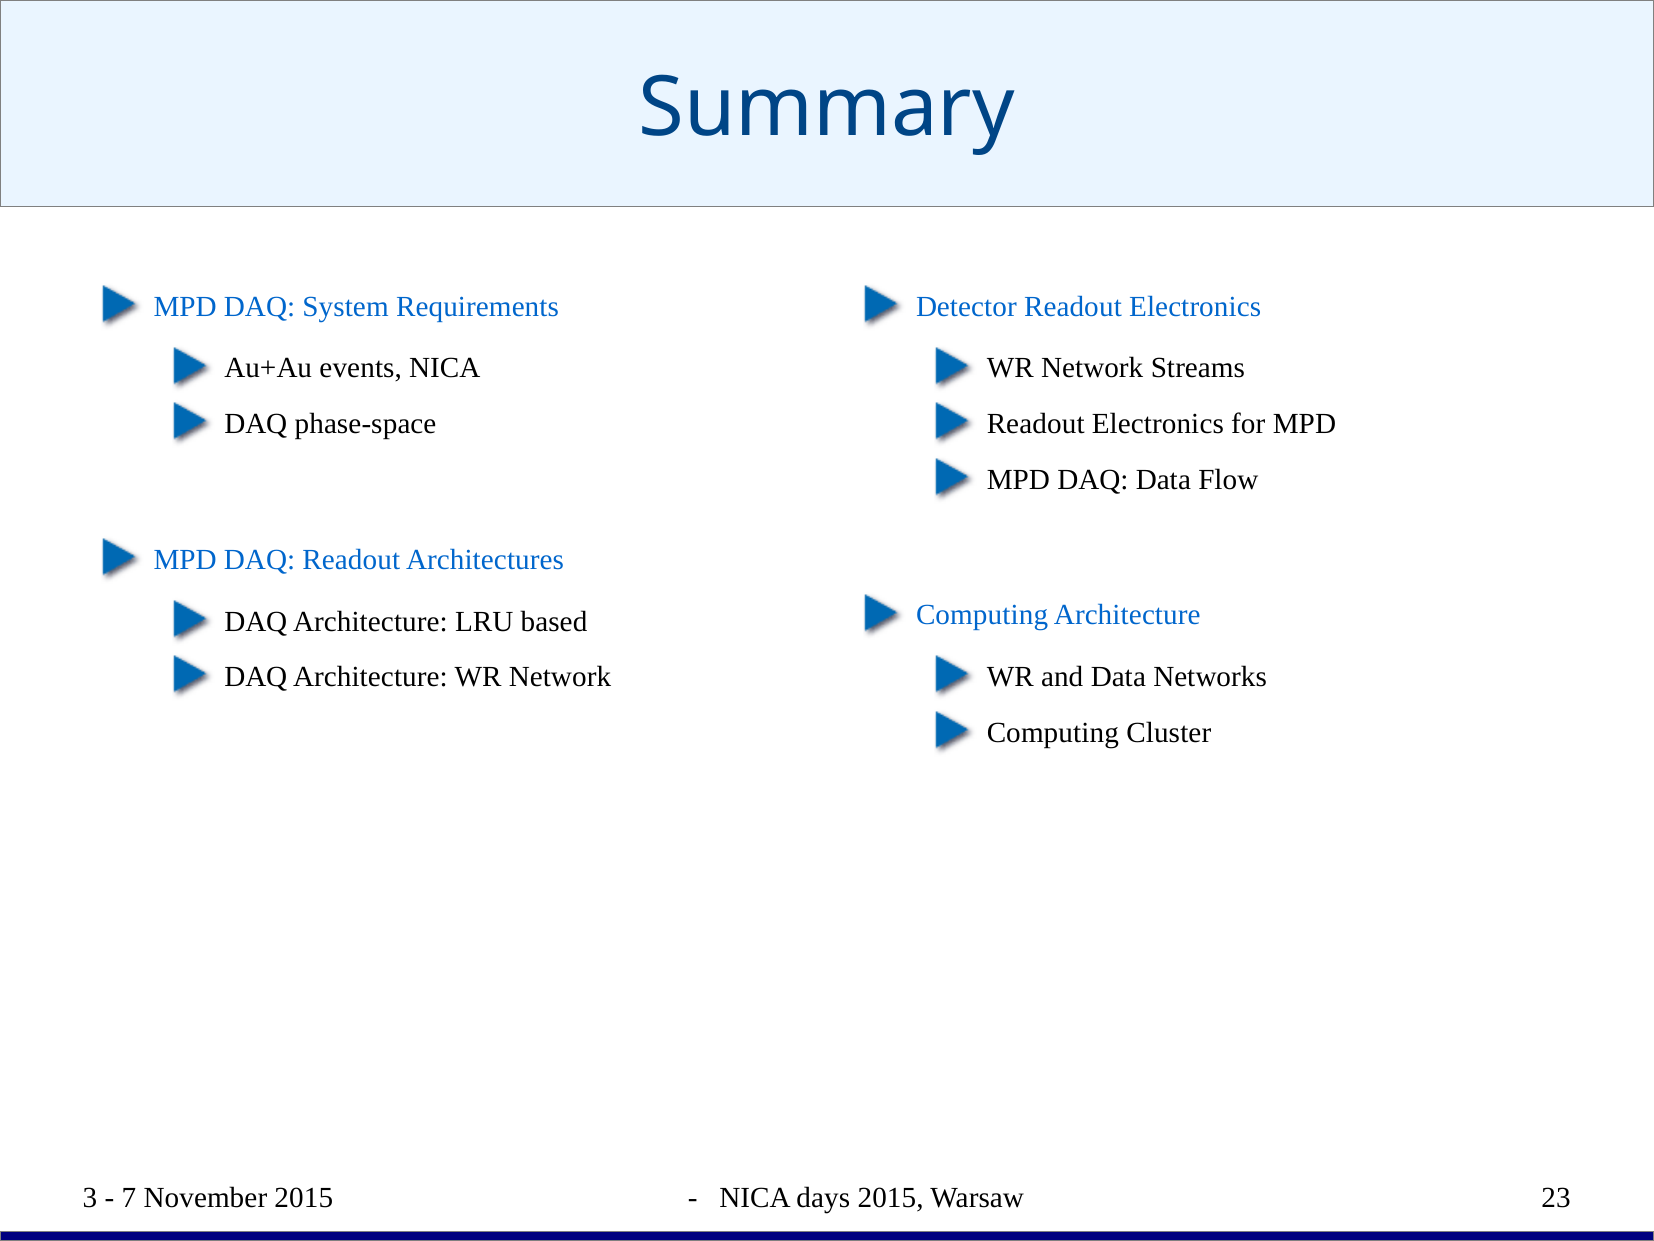

# Summary
MPD DAQ: System Requirements
Au+Au events, NICA
DAQ phase-space
MPD DAQ: Readout Architectures
DAQ Architecture: LRU based
DAQ Architecture: WR Network
Detector Readout Electronics
WR Network Streams
Readout Electronics for MPD
MPD DAQ: Data Flow
Computing Architecture
WR and Data Networks
Computing Cluster
3 - 7 November 2015
 - NICA days 2015, Warsaw
23